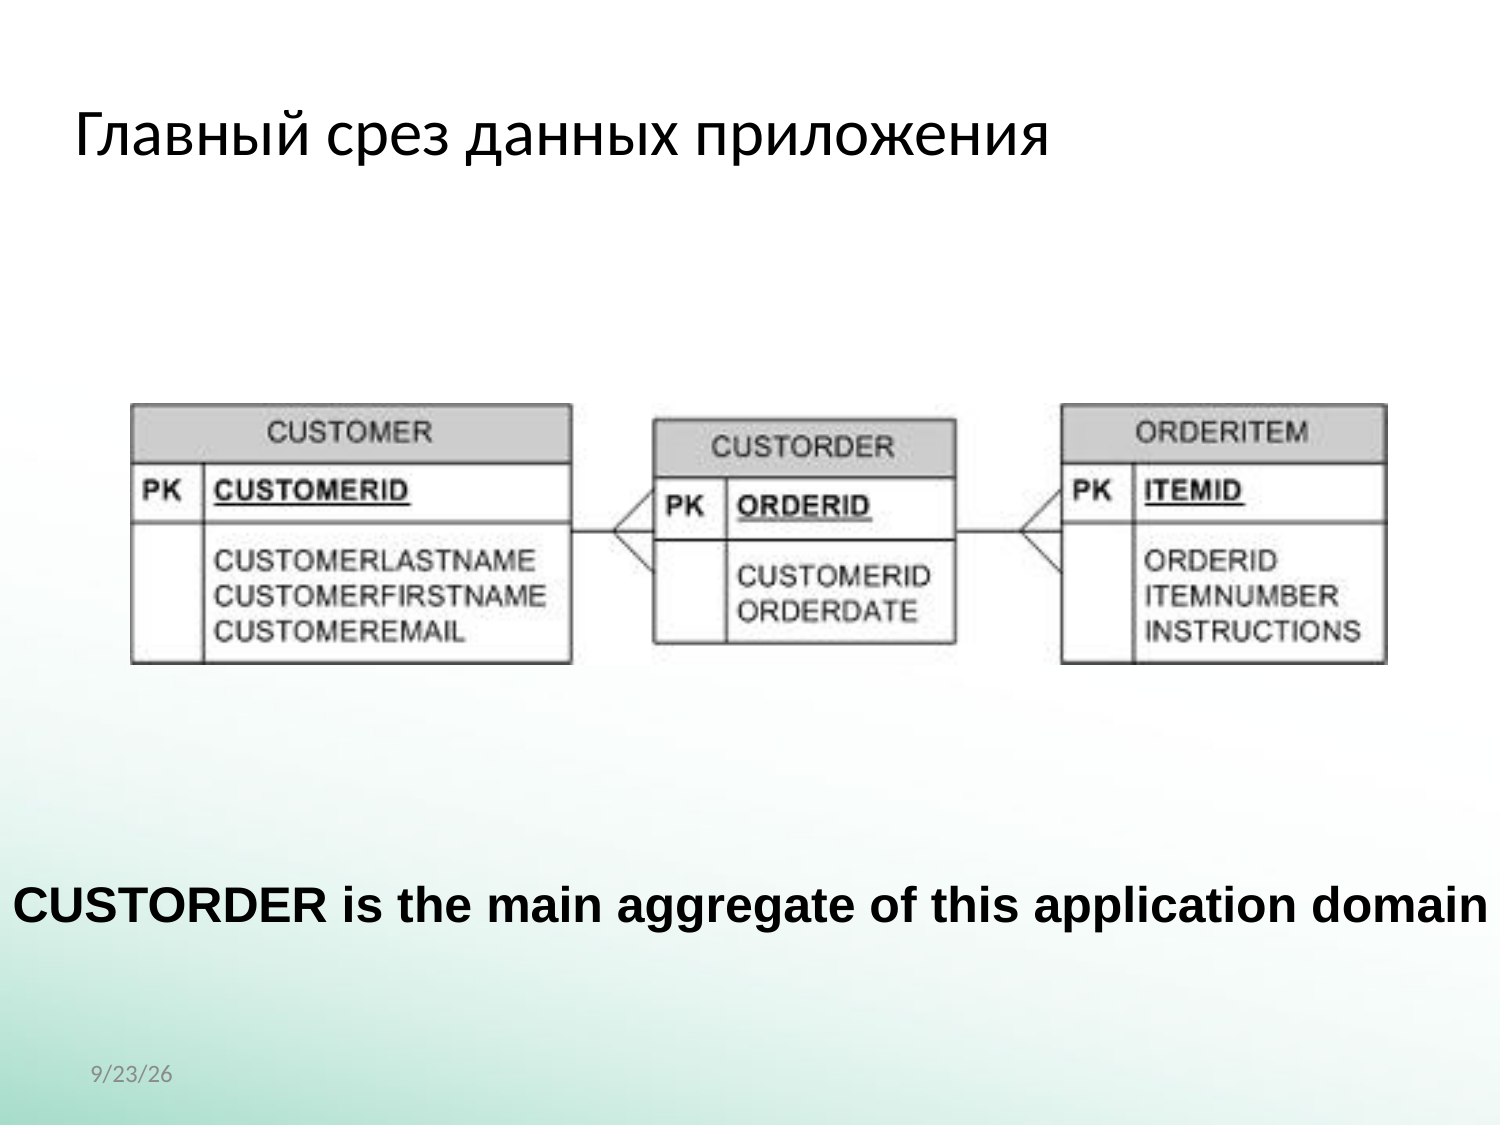

# Главный срез данных приложения
CUSTORDER is the main aggregate of this application domain